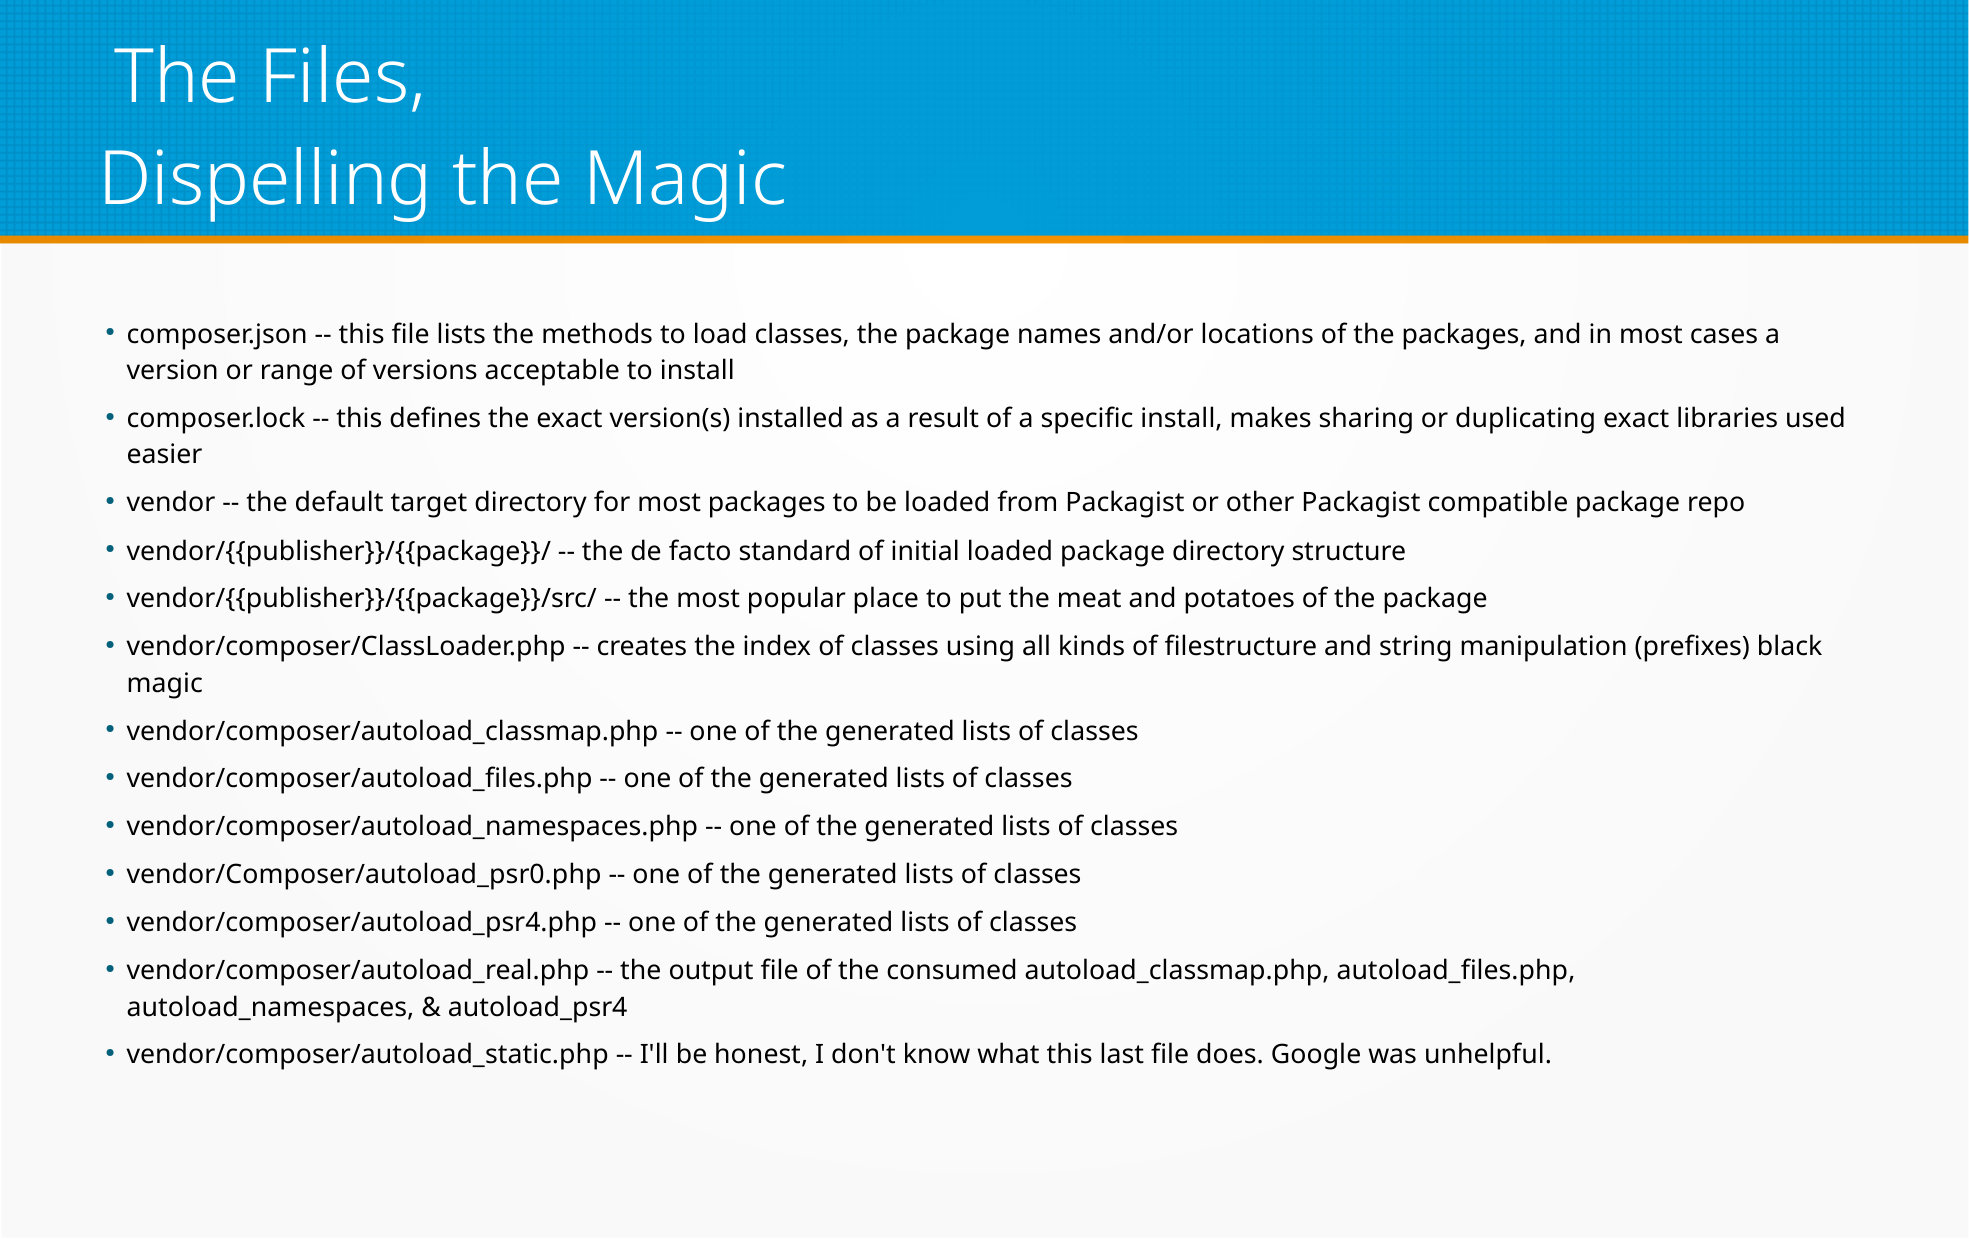

# The Files, Dispelling the Magic
composer.json -- this file lists the methods to load classes, the package names and/or locations of the packages, and in most cases a version or range of versions acceptable to install
composer.lock -- this defines the exact version(s) installed as a result of a specific install, makes sharing or duplicating exact libraries used easier
vendor -- the default target directory for most packages to be loaded from Packagist or other Packagist compatible package repo
vendor/{{publisher}}/{{package}}/ -- the de facto standard of initial loaded package directory structure
vendor/{{publisher}}/{{package}}/src/ -- the most popular place to put the meat and potatoes of the package
vendor/composer/ClassLoader.php -- creates the index of classes using all kinds of filestructure and string manipulation (prefixes) black magic
vendor/composer/autoload_classmap.php -- one of the generated lists of classes
vendor/composer/autoload_files.php -- one of the generated lists of classes
vendor/composer/autoload_namespaces.php -- one of the generated lists of classes
vendor/Composer/autoload_psr0.php -- one of the generated lists of classes
vendor/composer/autoload_psr4.php -- one of the generated lists of classes
vendor/composer/autoload_real.php -- the output file of the consumed autoload_classmap.php, autoload_files.php, autoload_namespaces, & autoload_psr4
vendor/composer/autoload_static.php -- I'll be honest, I don't know what this last file does. Google was unhelpful.